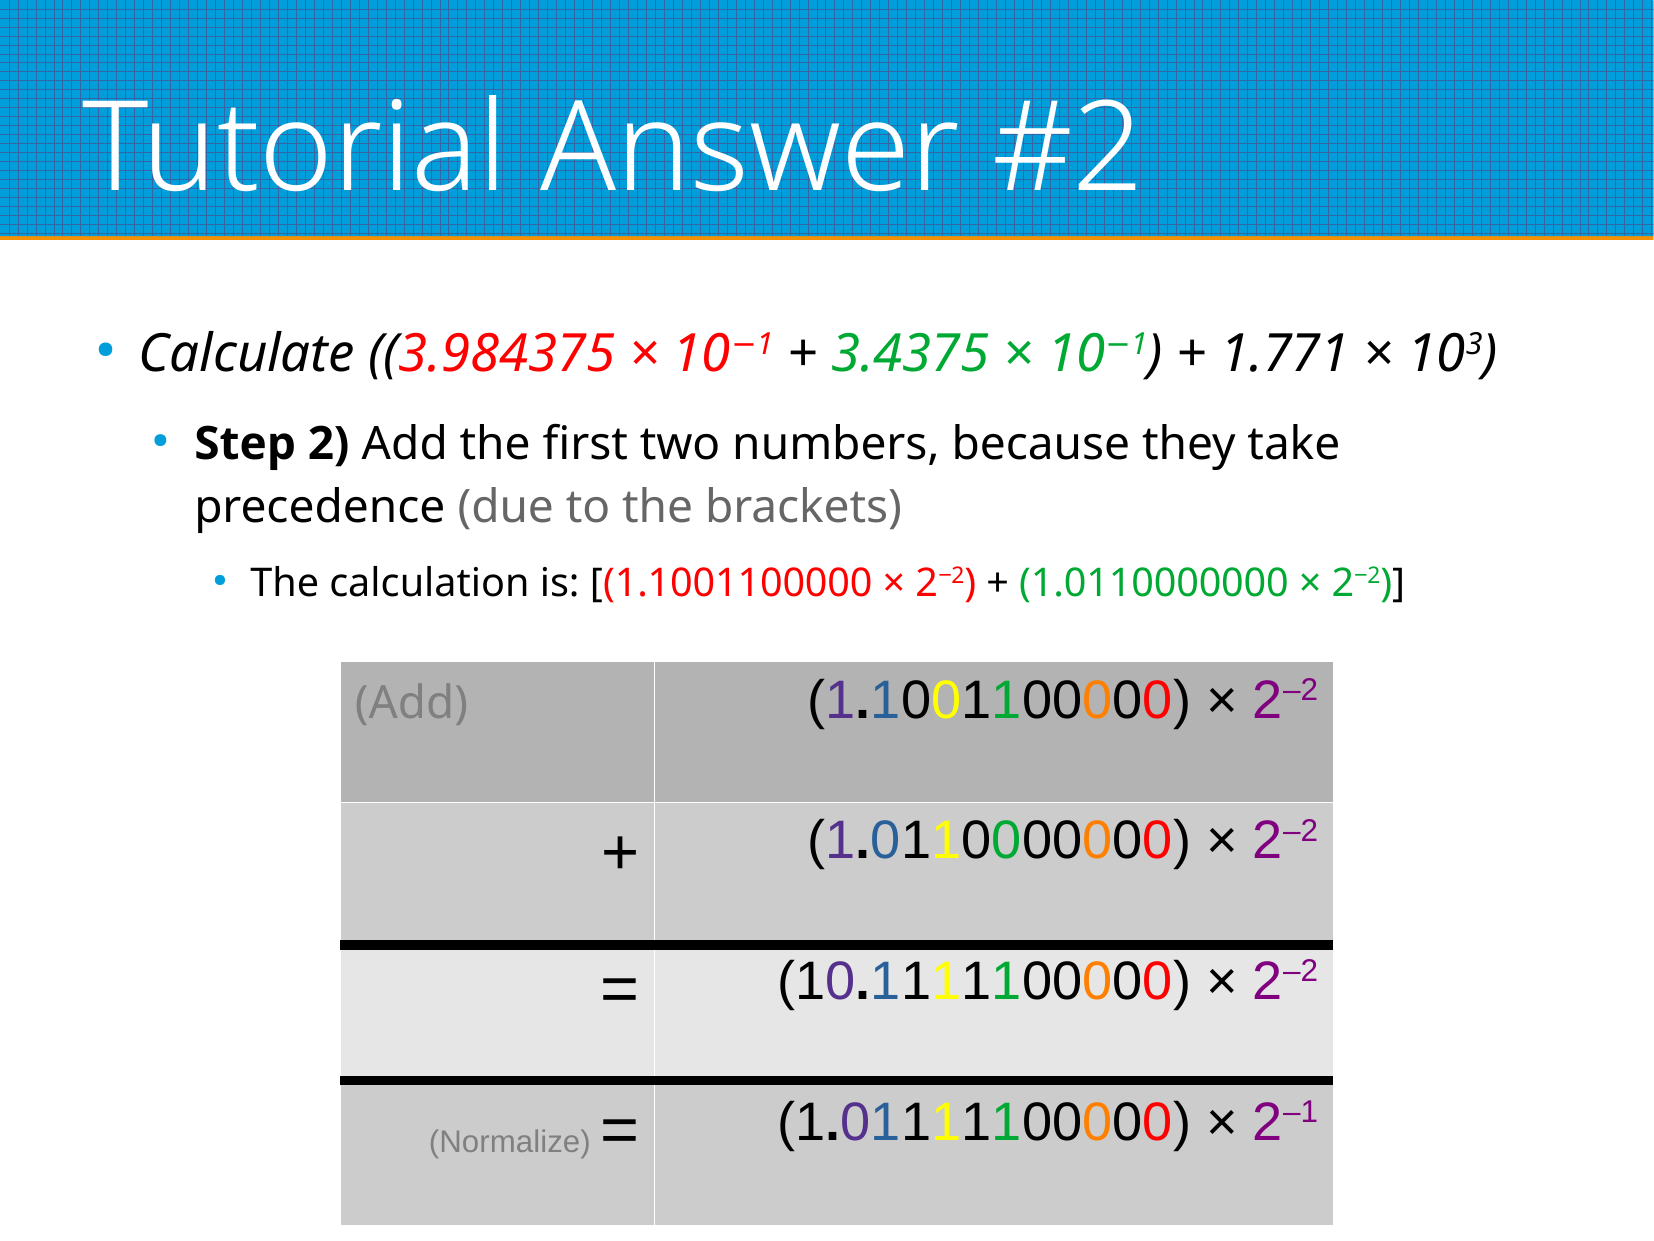

# Tutorial Answer #2
Calculate ((3.984375 × 10−1 + 3.4375 × 10−1) + 1.771 × 103)
Step 2) Add the first two numbers, because they take precedence (due to the brackets)
The calculation is: [(1.1001100000 × 2‒2) + (1.0110000000 × 2‒2)]
| (Add) | (1.1001100000) × 2‒2 |
| --- | --- |
| + | (1.0110000000) × 2‒2 |
| = | (10.1111100000) × 2‒2 |
| (Normalize) = | (1.01111100000) × 2‒1 |